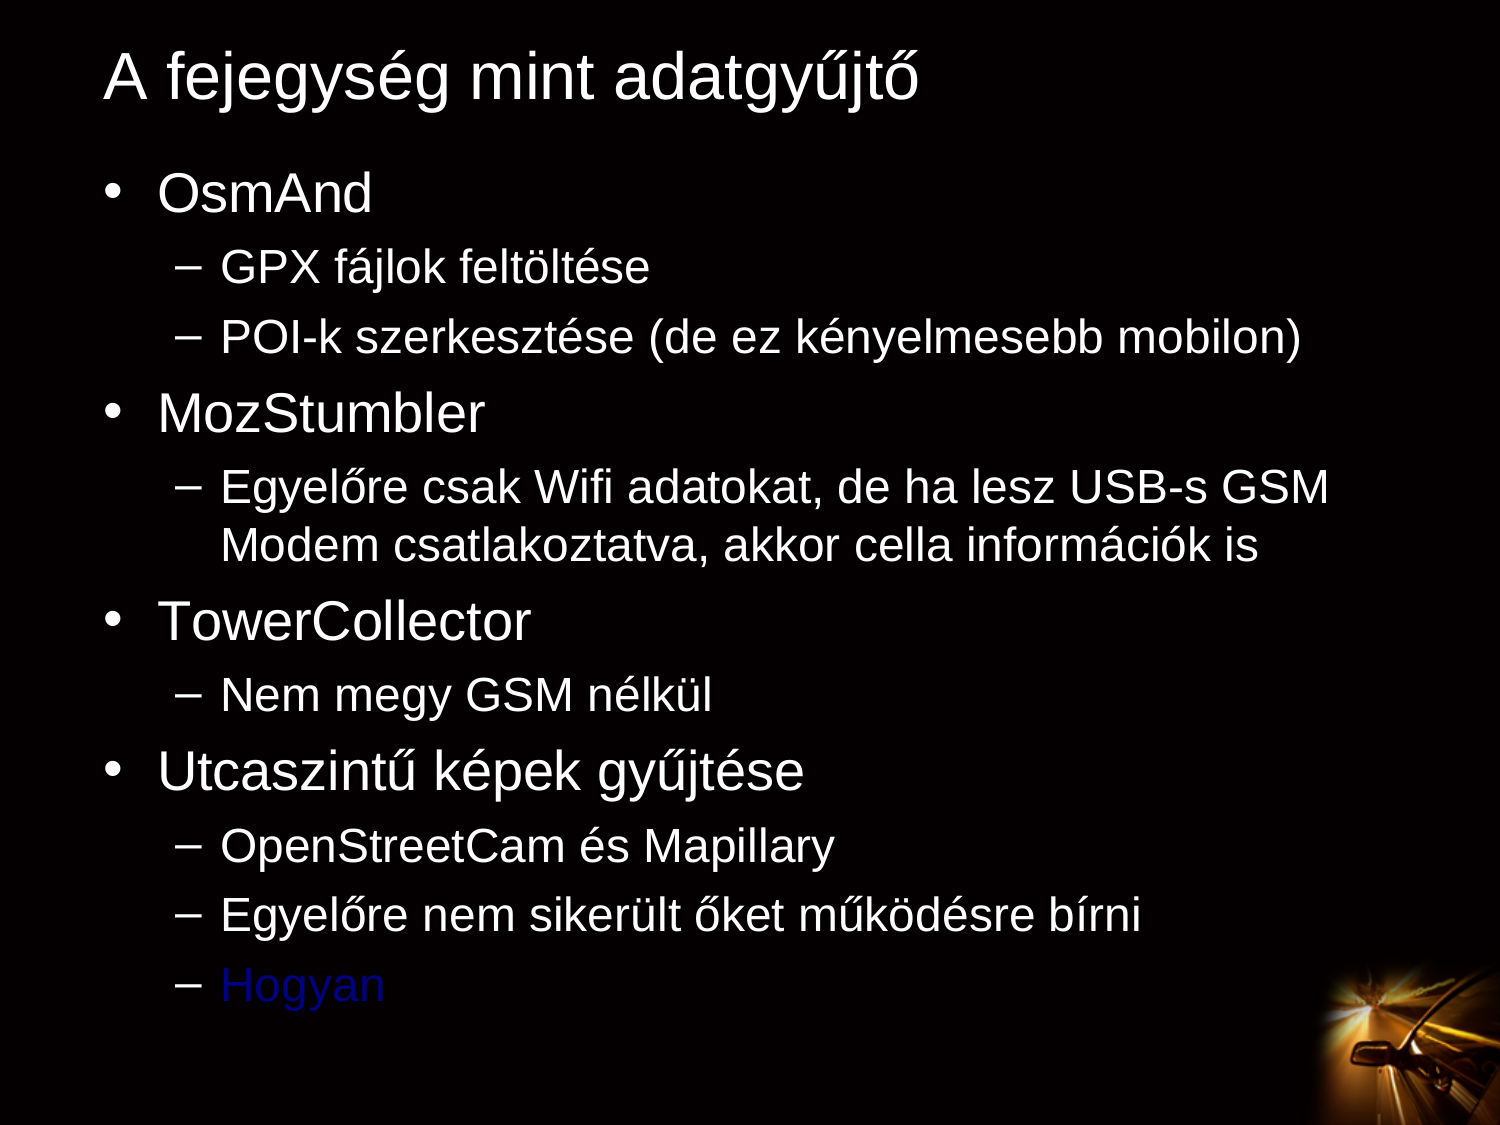

# A fejegység mint adatgyűjtő
OsmAnd
GPX fájlok feltöltése
POI-k szerkesztése (de ez kényelmesebb mobilon)
MozStumbler
Egyelőre csak Wifi adatokat, de ha lesz USB-s GSM Modem csatlakoztatva, akkor cella információk is
TowerCollector
Nem megy GSM nélkül
Utcaszintű képek gyűjtése
OpenStreetCam és Mapillary
Egyelőre nem sikerült őket működésre bírni
Hogyan